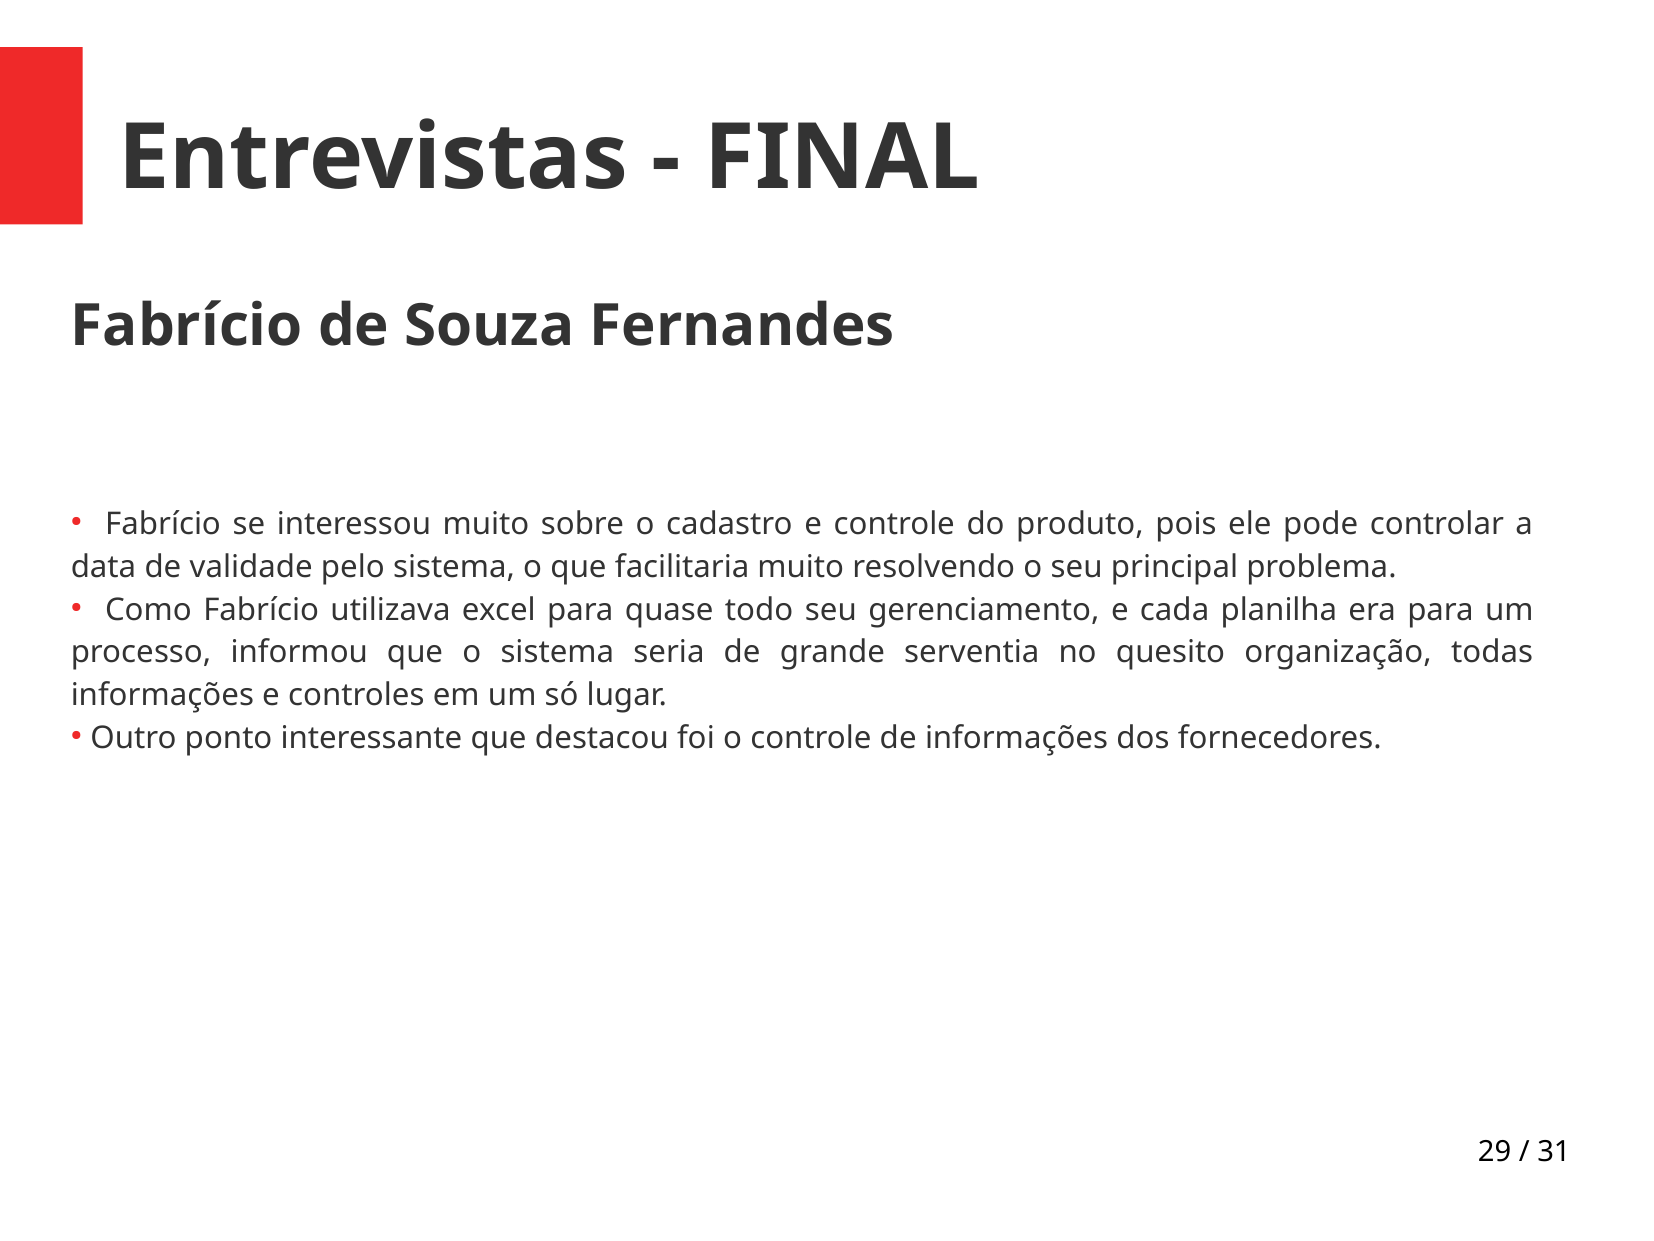

# Entrevistas - FINAL
Fabrício de Souza Fernandes
 Fabrício se interessou muito sobre o cadastro e controle do produto, pois ele pode controlar a data de validade pelo sistema, o que facilitaria muito resolvendo o seu principal problema.
 Como Fabrício utilizava excel para quase todo seu gerenciamento, e cada planilha era para um processo, informou que o sistema seria de grande serventia no quesito organização, todas informações e controles em um só lugar.
 Outro ponto interessante que destacou foi o controle de informações dos fornecedores.
29